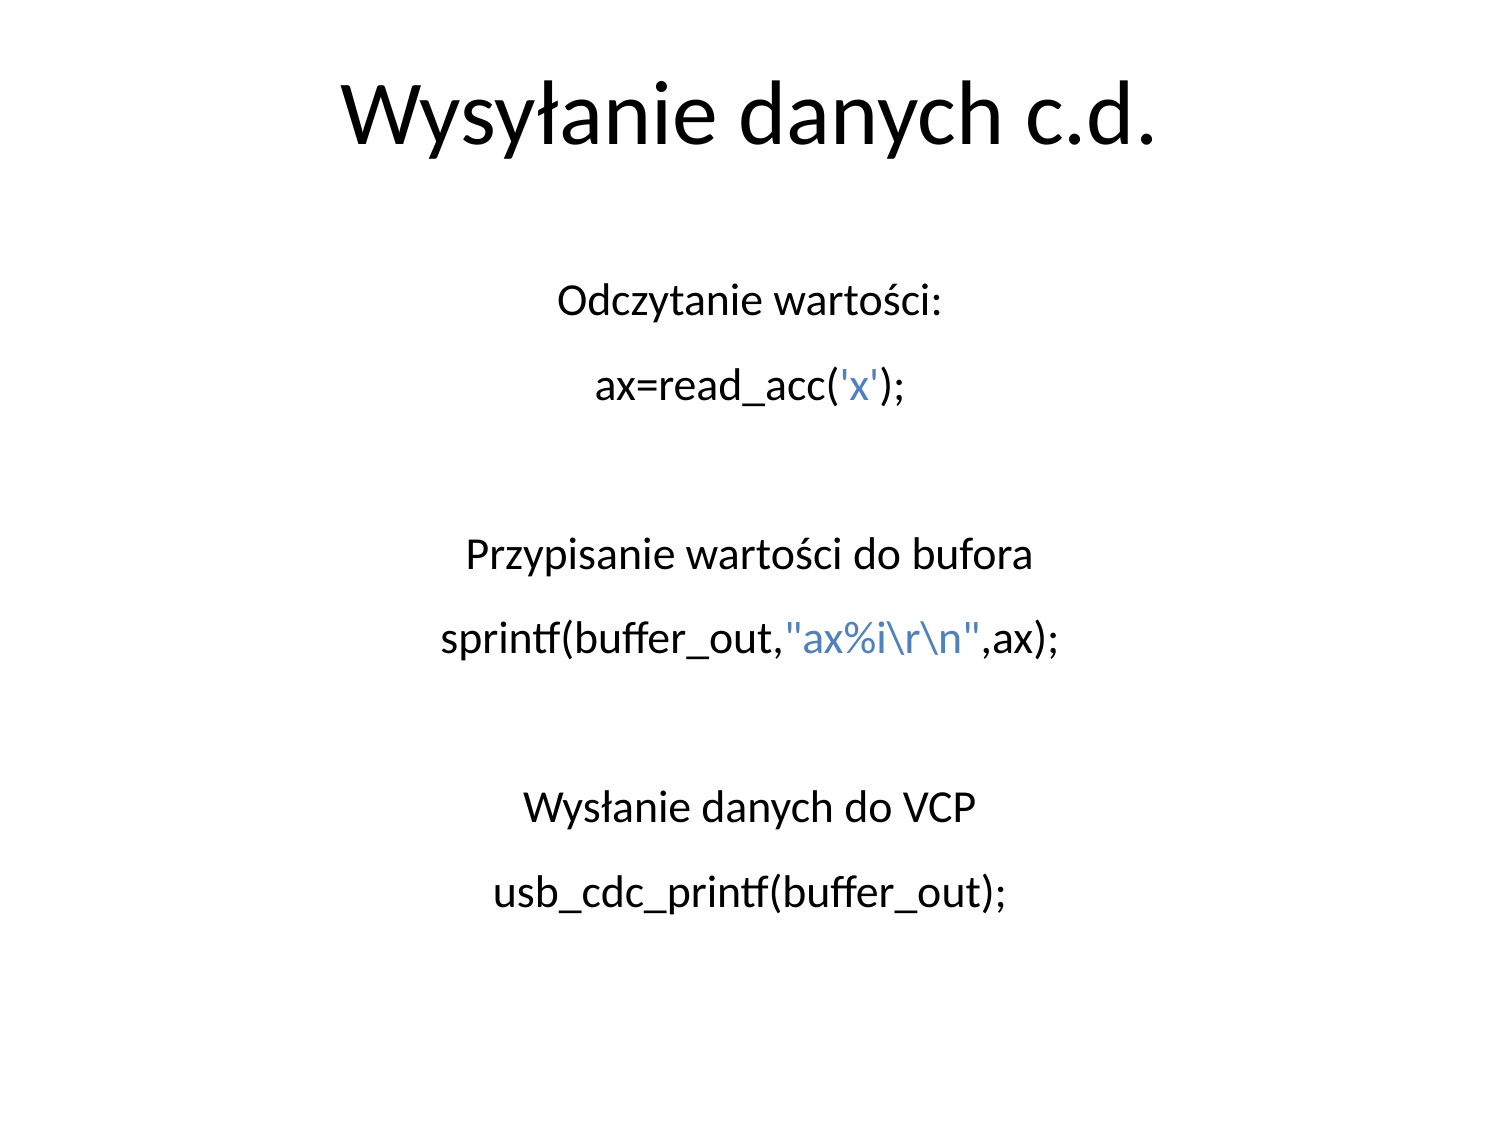

# Wysyłanie danych c.d.
Odczytanie wartości:
ax=read_acc('x');
Przypisanie wartości do bufora
sprintf(buffer_out,"ax%i\r\n",ax);
Wysłanie danych do VCP
usb_cdc_printf(buffer_out);